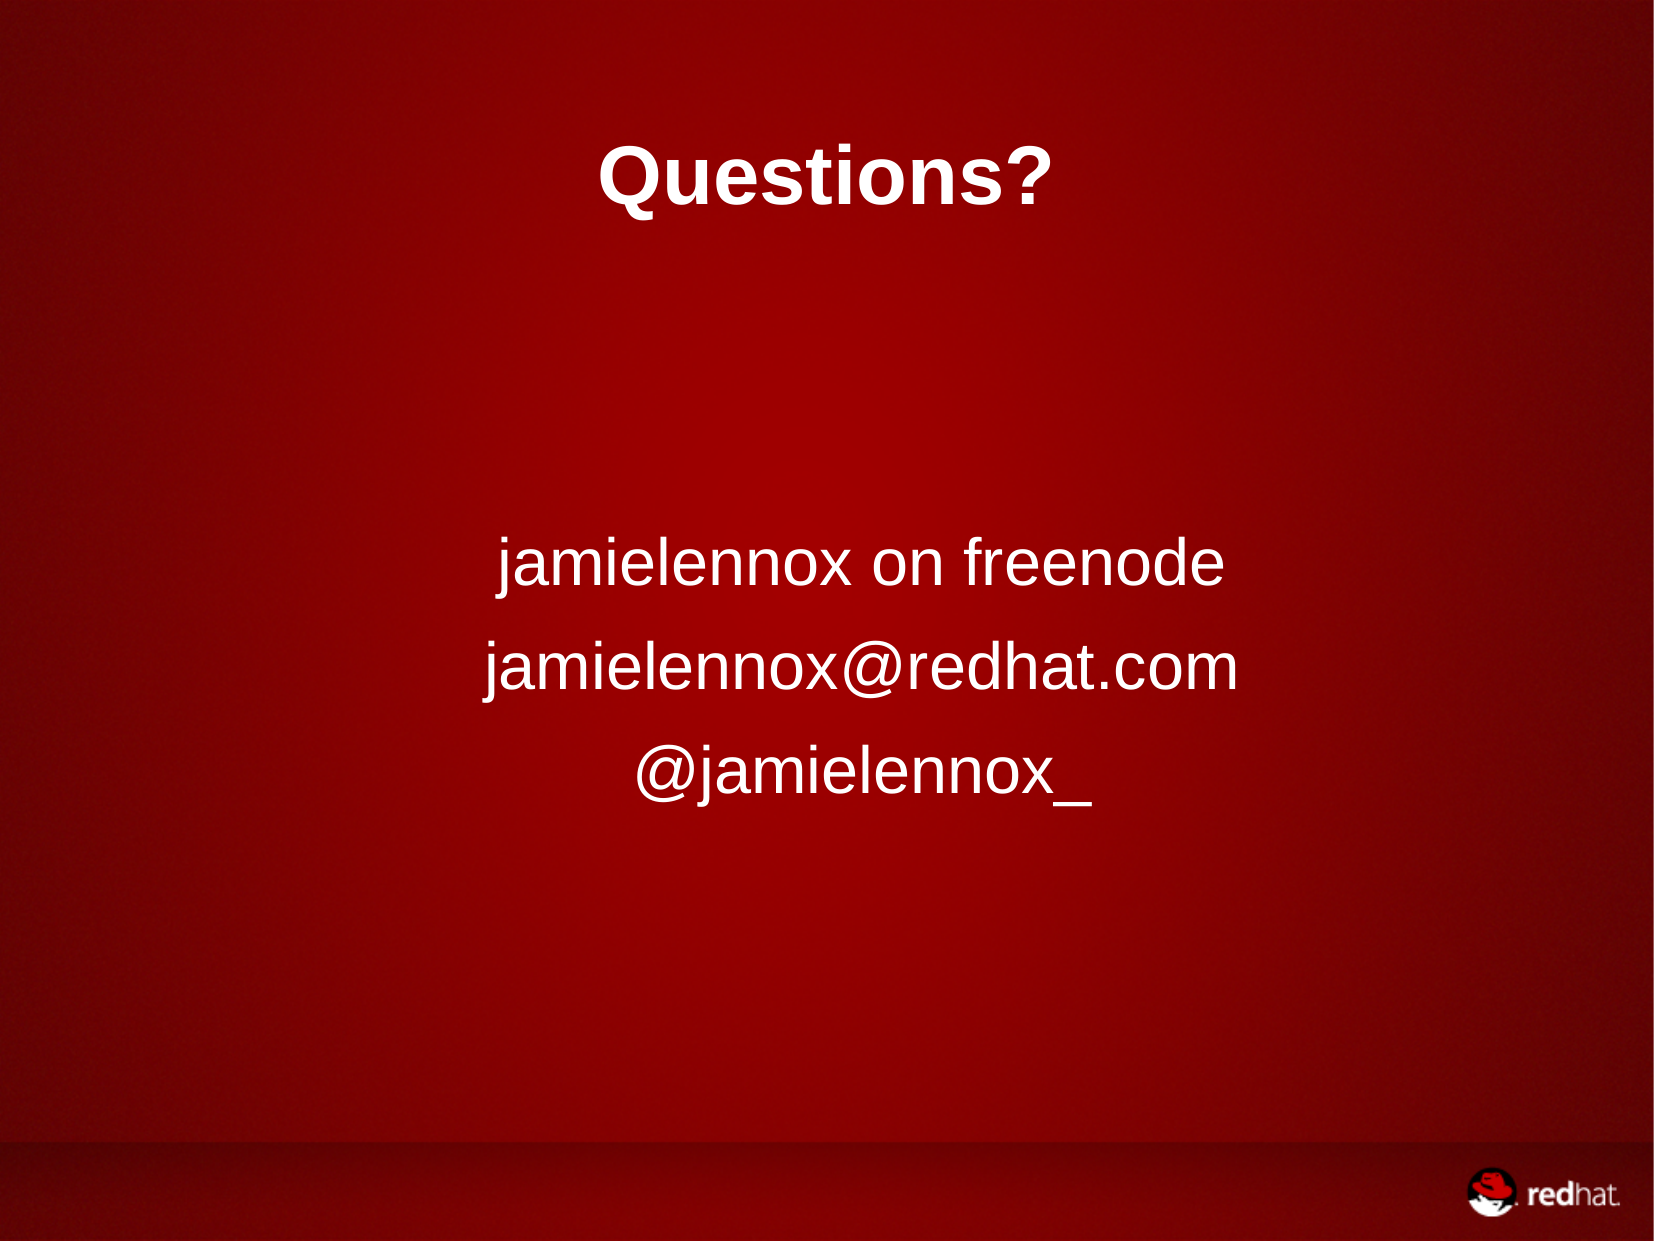

# Questions?
jamielennox on freenode
jamielennox@redhat.com
@jamielennox_